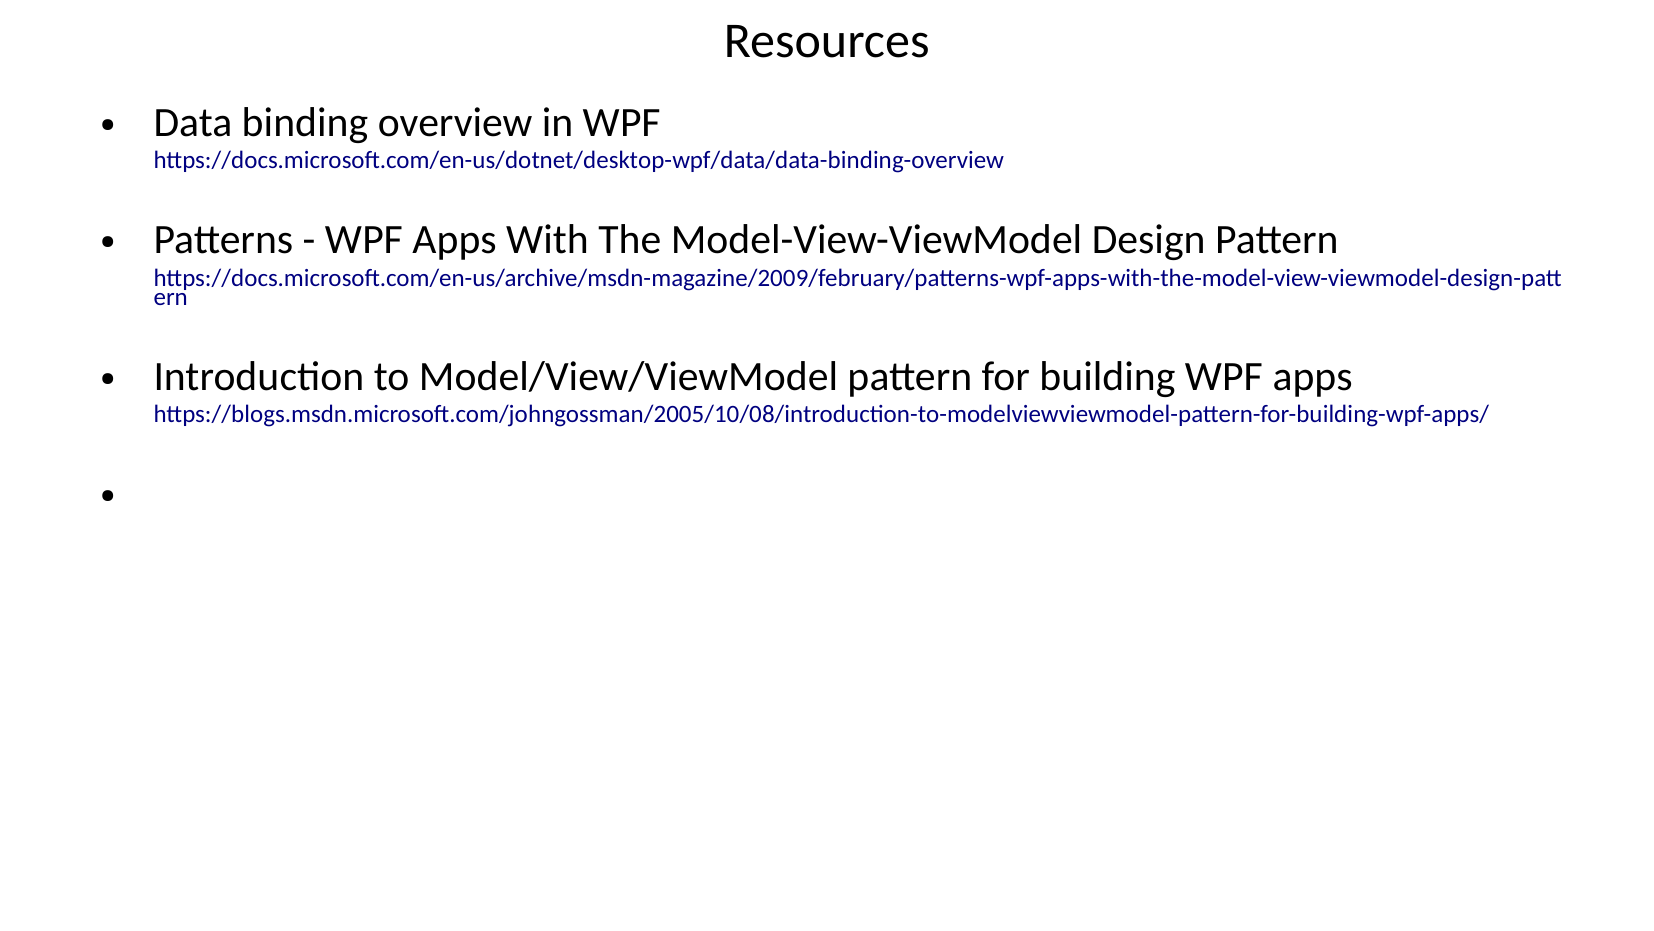

# Resources
Data binding overview in WPF
https://docs.microsoft.com/en-us/dotnet/desktop-wpf/data/data-binding-overview
Patterns - WPF Apps With The Model-View-ViewModel Design Pattern
https://docs.microsoft.com/en-us/archive/msdn-magazine/2009/february/patterns-wpf-apps-with-the-model-view-viewmodel-design-pattern
Introduction to Model/View/ViewModel pattern for building WPF apps
https://blogs.msdn.microsoft.com/johngossman/2005/10/08/introduction-to-modelviewviewmodel-pattern-for-building-wpf-apps/